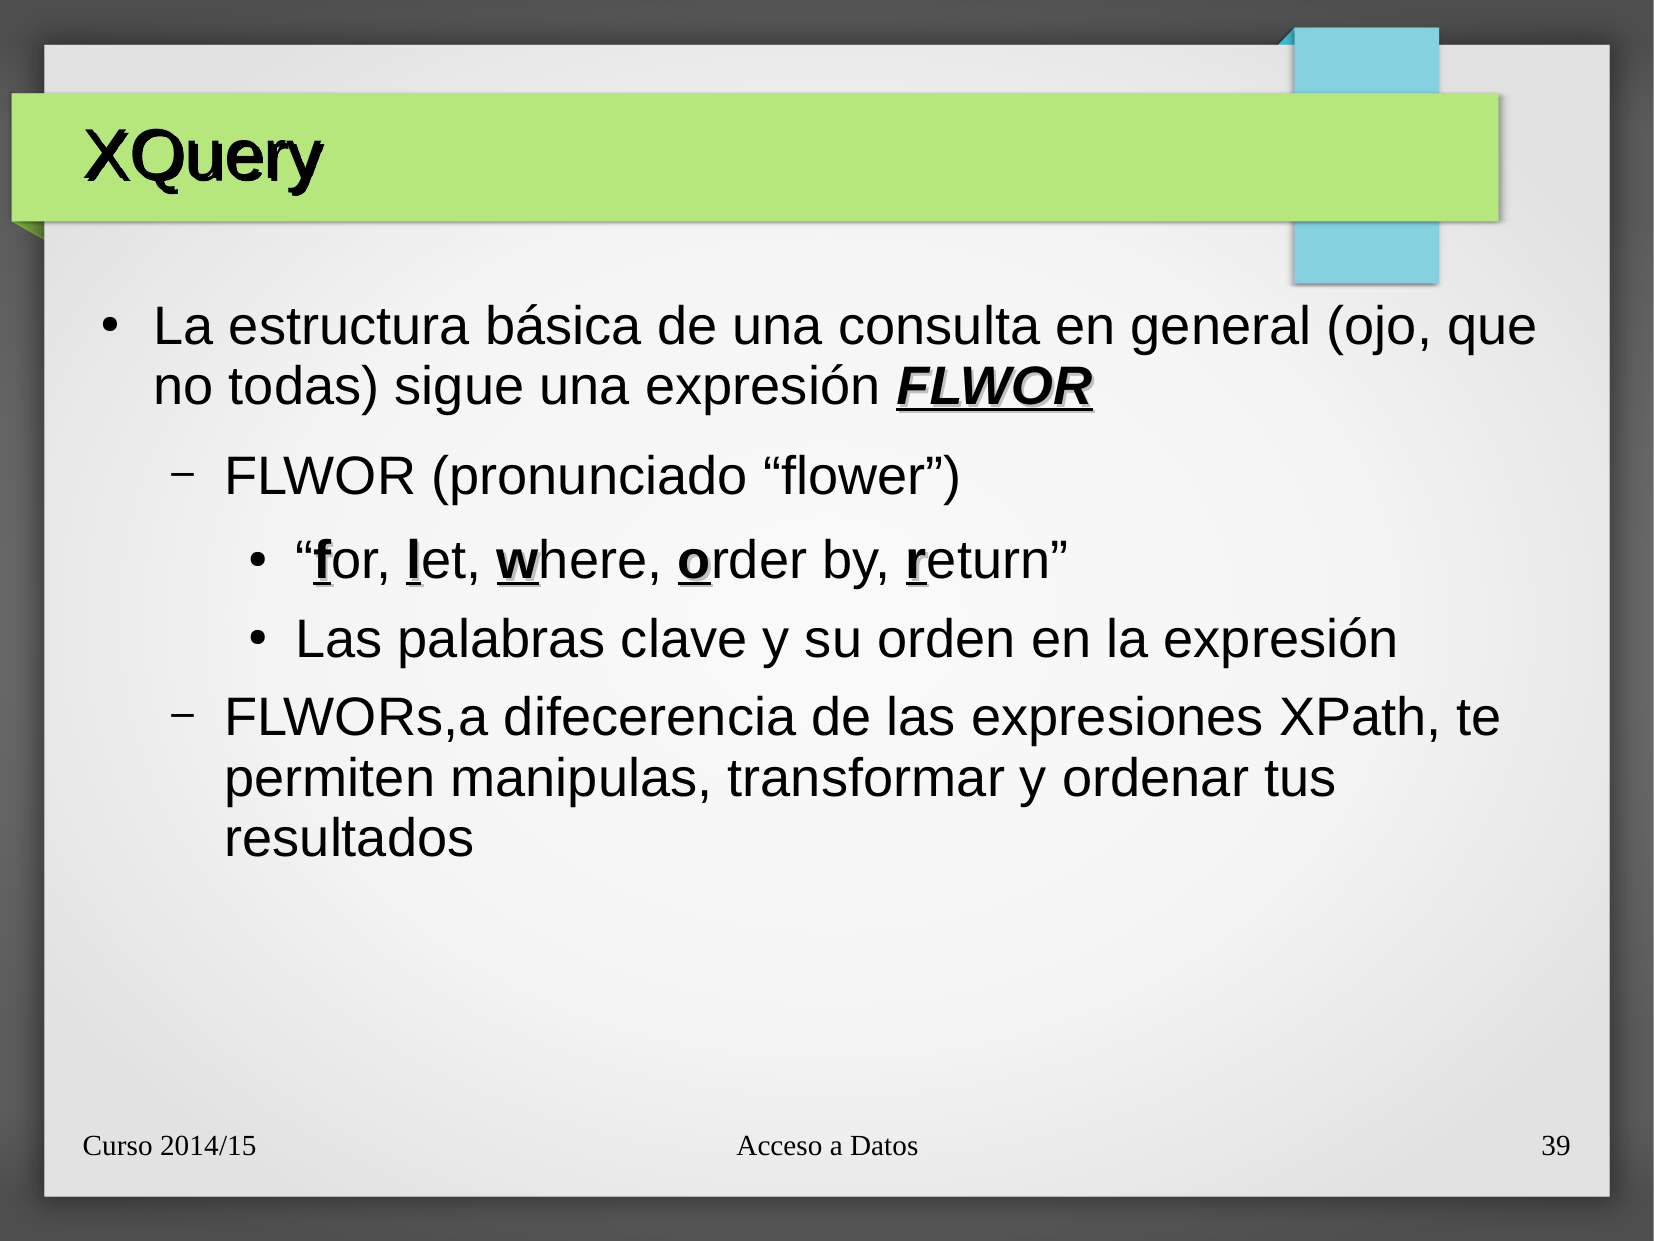

# XQuery
La estructura básica de una consulta en general (ojo, que no todas) sigue una expresión FLWOR
FLWOR (pronunciado “flower”)
“for, let, where, order by, return”
Las palabras clave y su orden en la expresión
FLWORs,a difecerencia de las expresiones XPath, te permiten manipulas, transformar y ordenar tus resultados
Curso 2014/15
Acceso a Datos
39